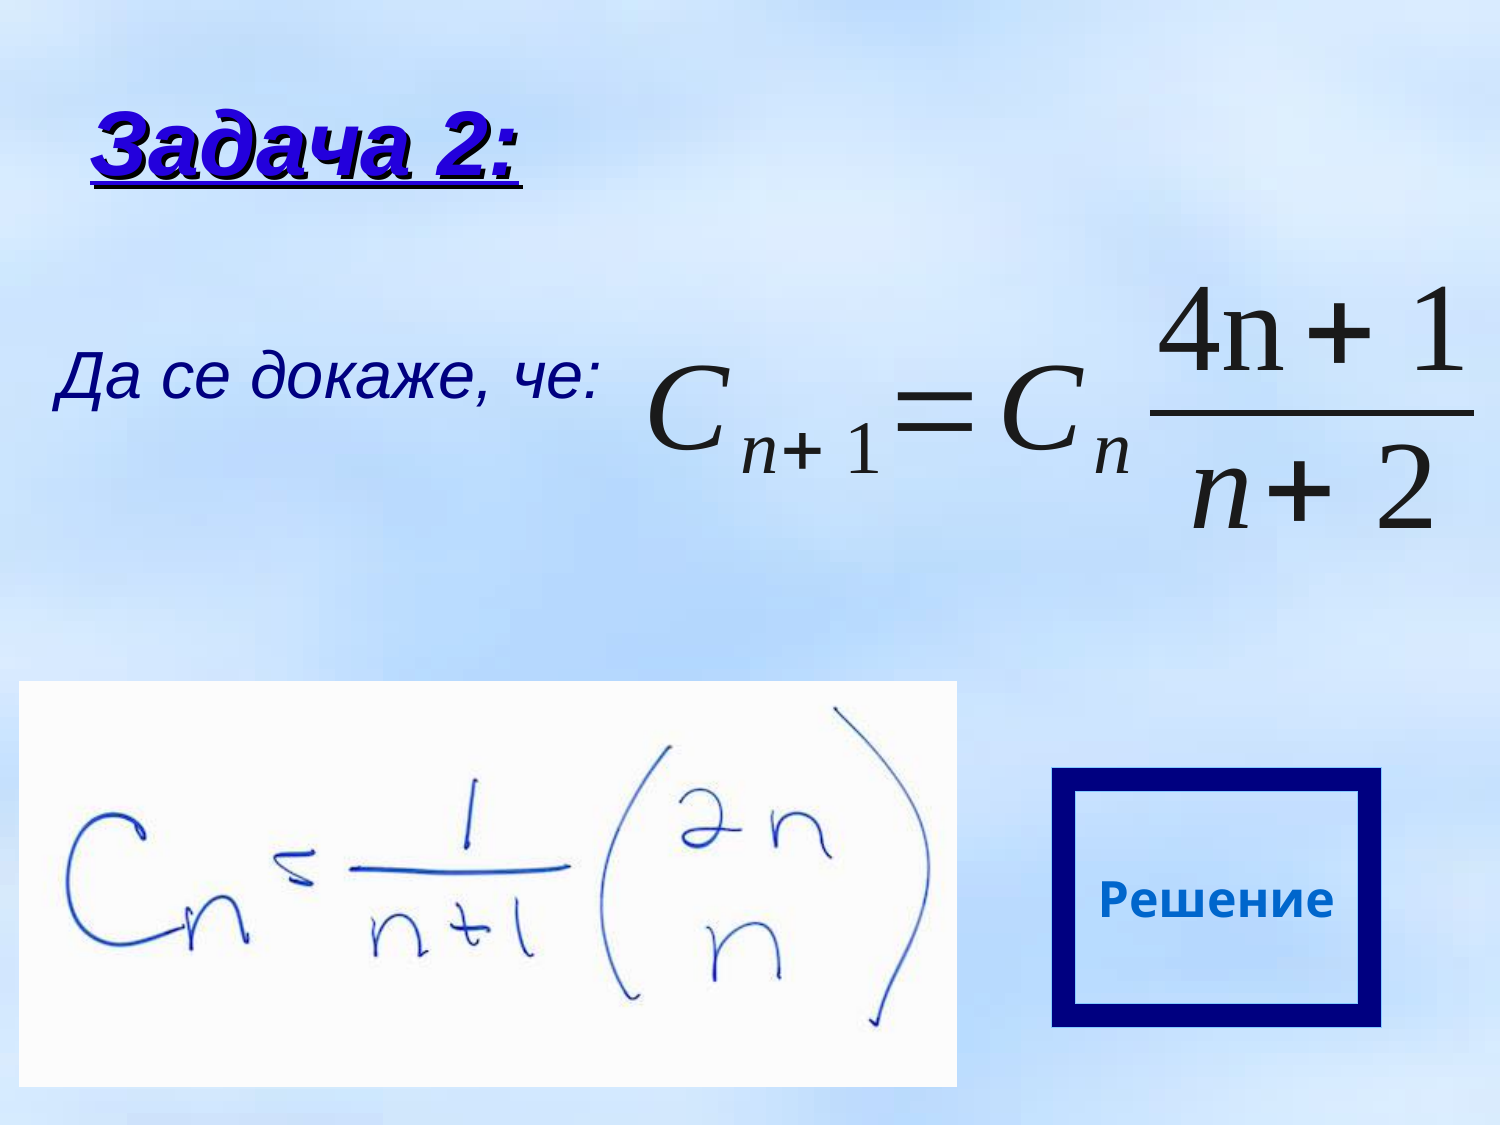

# Задача 2:
Да се докаже, че:
Решение